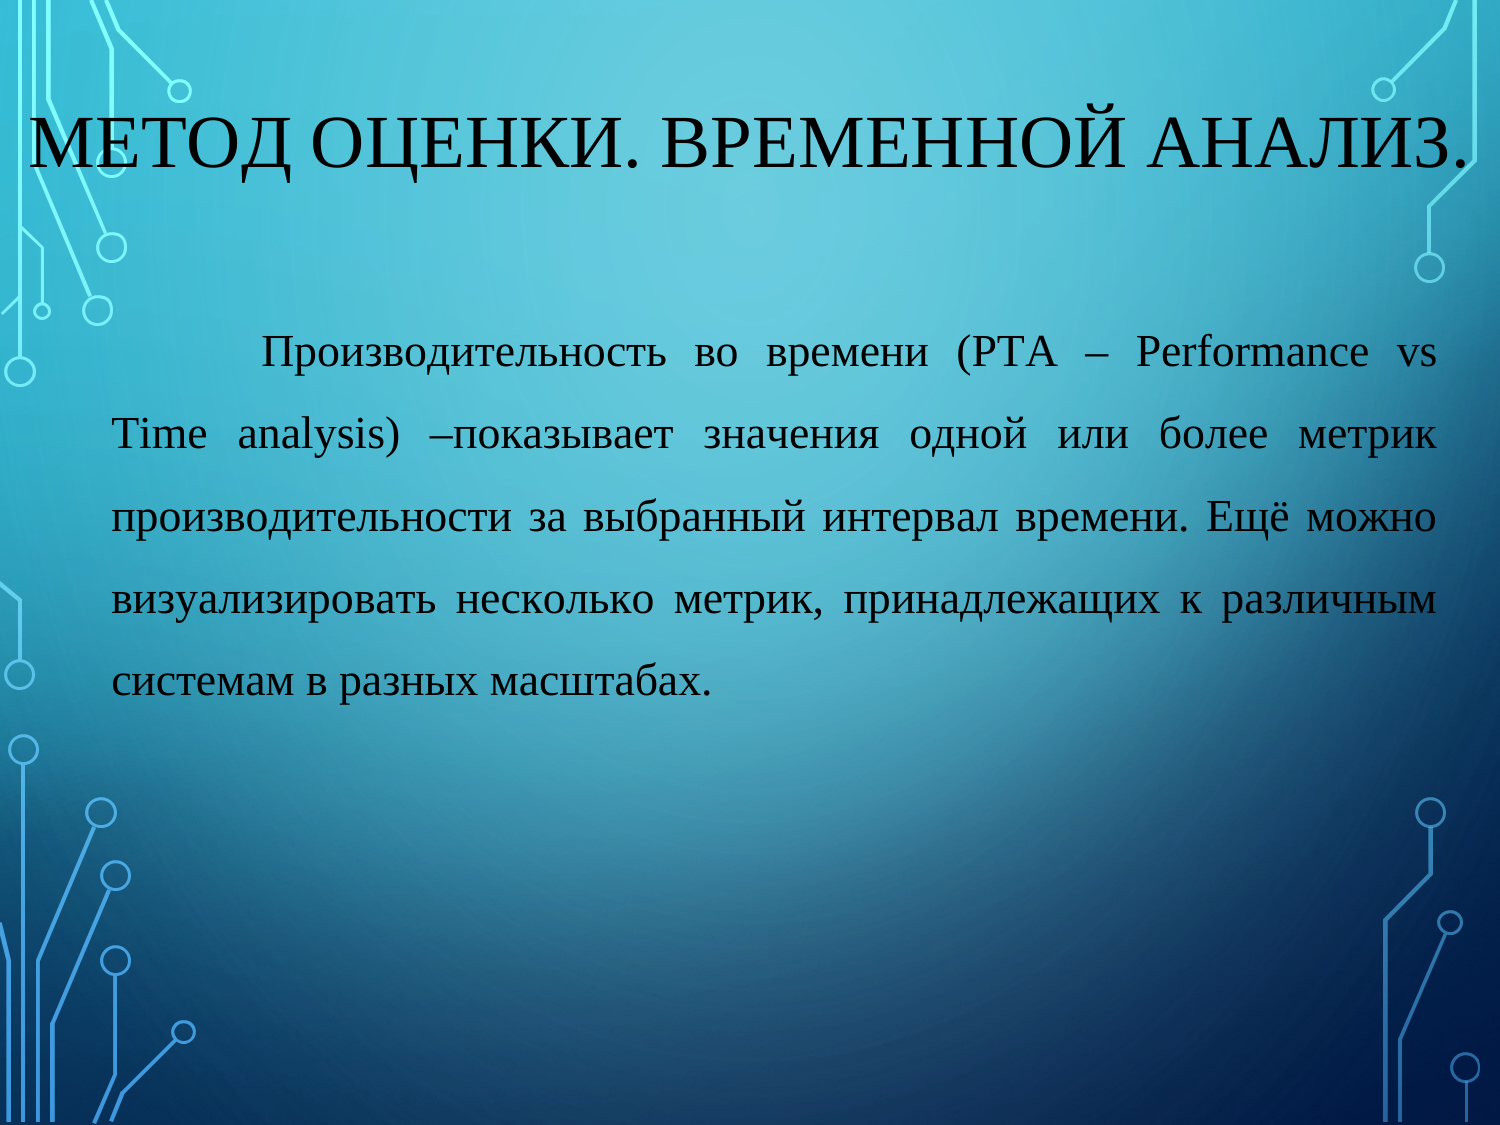

МЕТОД ОЦЕНКИ. ВРЕМЕННОЙ АНАЛИЗ.
		Производительность во времени (PTA – Performance vs Time analysis) –показывает значения одной или более метрик производительности за выбранный интервал времени. Ещё можно визуализировать несколько метрик, принадлежащих к различным системам в разных масштабах.